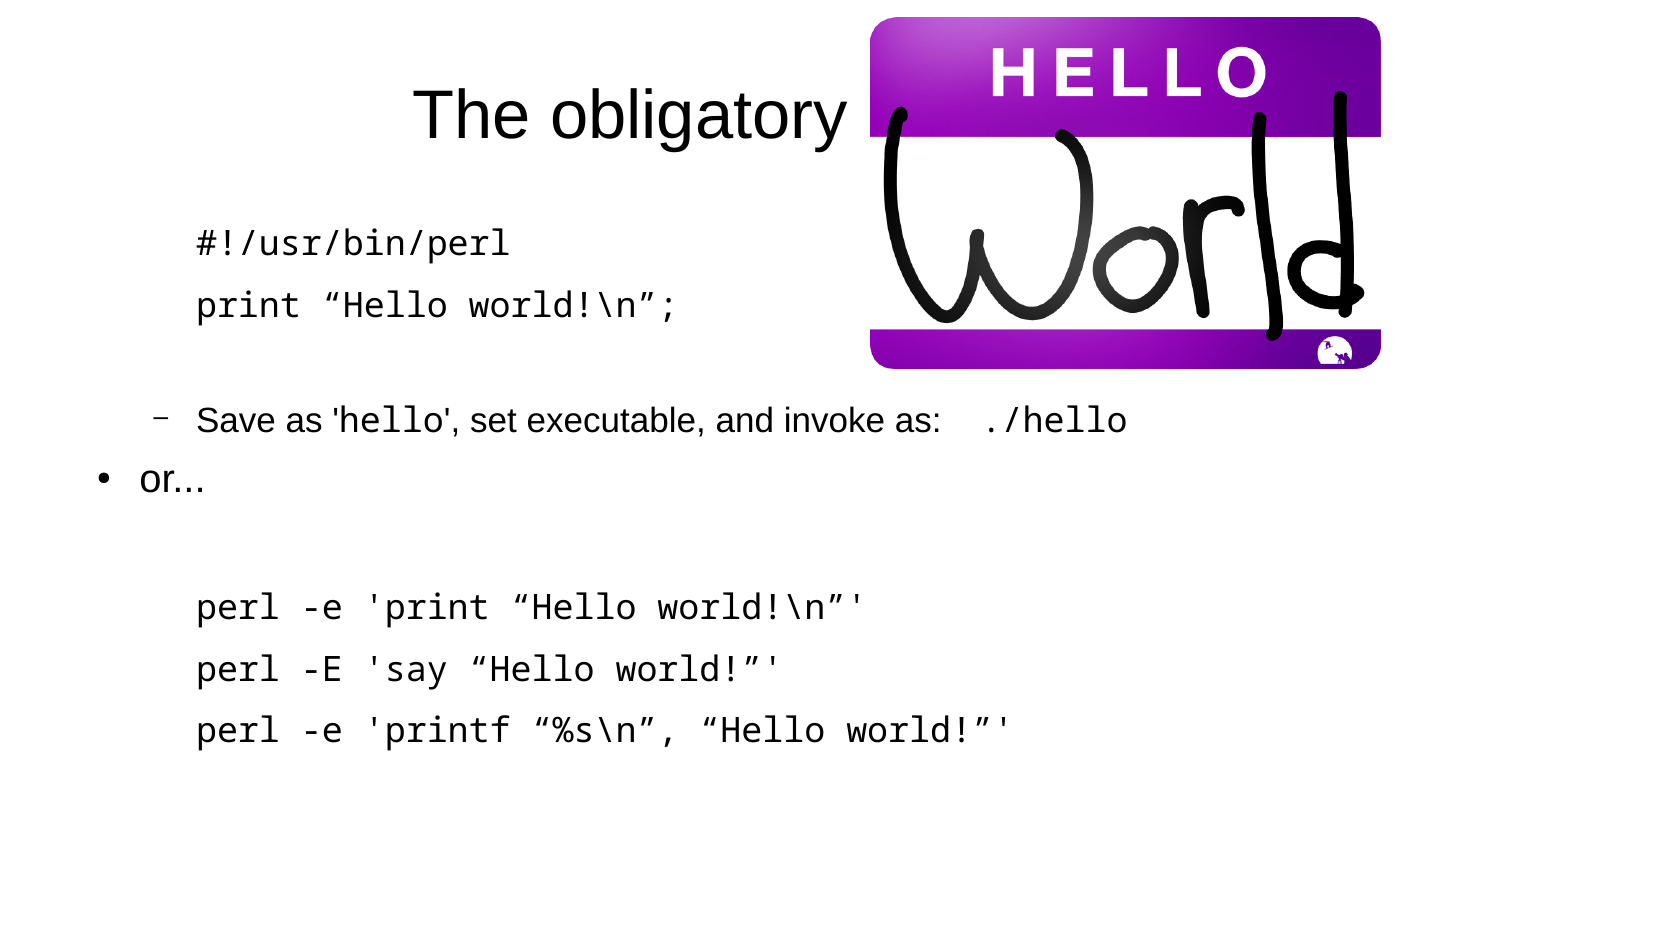

# The obligatory Hello World!
#!/usr/bin/perl
print “Hello world!\n”;
Save as 'hello', set executable, and invoke as: ./hello
or...
perl -e 'print “Hello world!\n”'
perl -E 'say “Hello world!”'
perl -e 'printf “%s\n”, “Hello world!”'